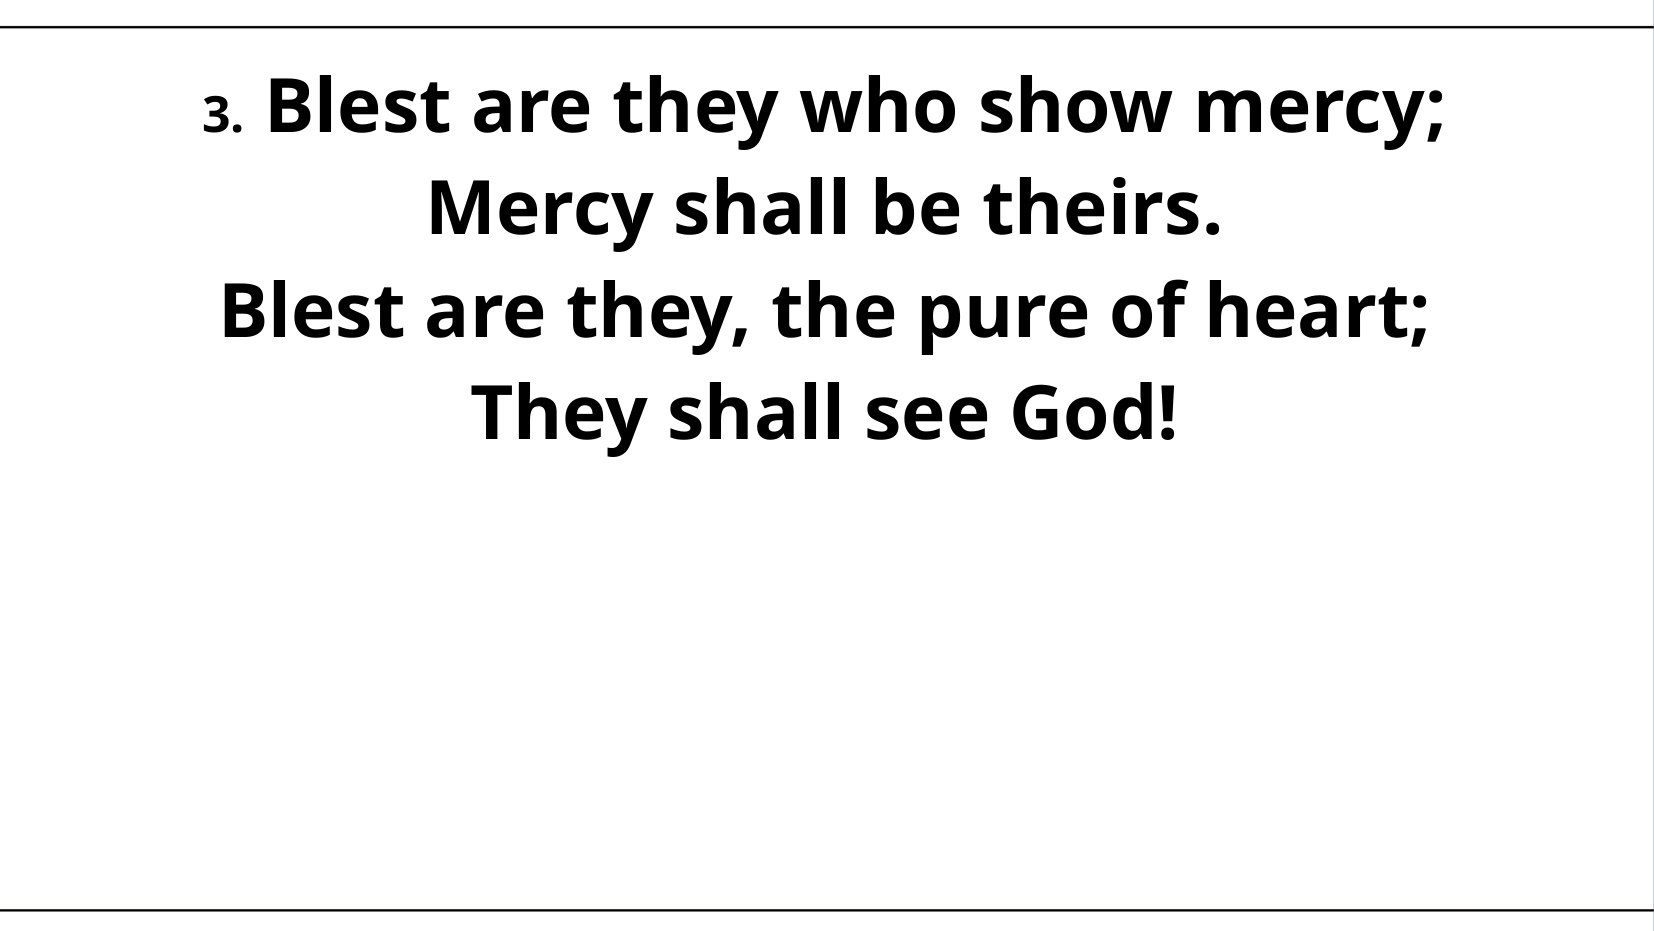

3. Blest are they who show mercy;
Mercy shall be theirs.
Blest are they, the pure of heart;
They shall see God!